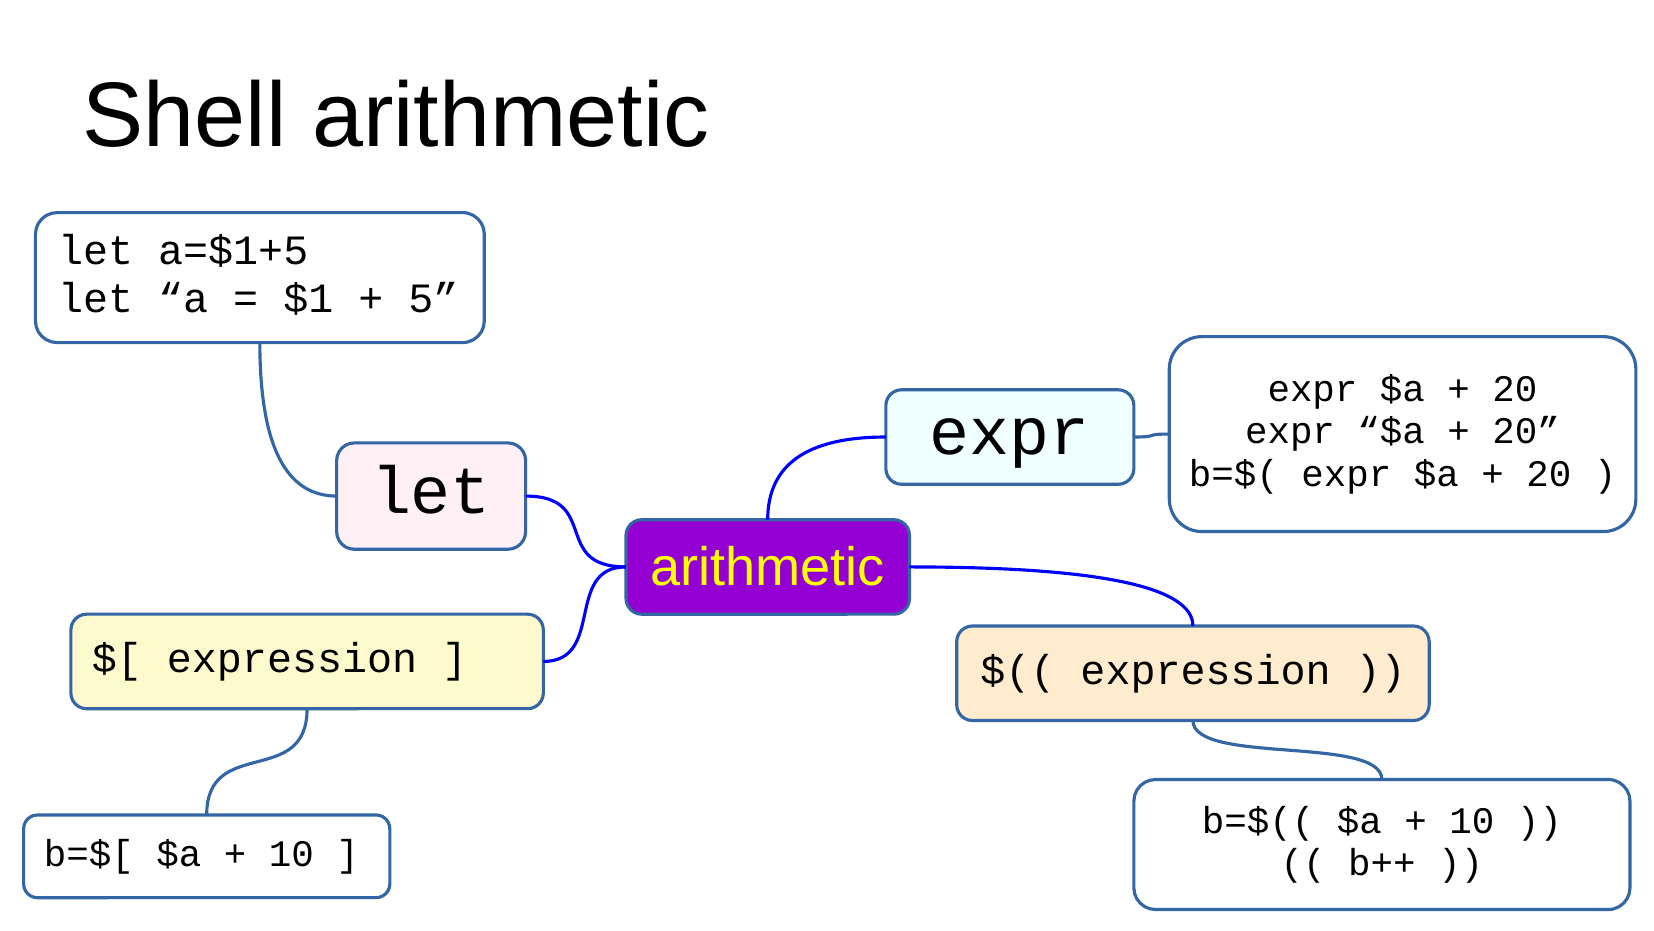

# Shell arithmetic
let a=$1+5
let “a = $1 + 5”
expr $a + 20
expr “$a + 20”
b=$( expr $a + 20 )
expr
let
arithmetic
$[ expression ]
$(( expression ))
b=$(( $a + 10 ))
(( b++ ))
b=$[ $a + 10 ]